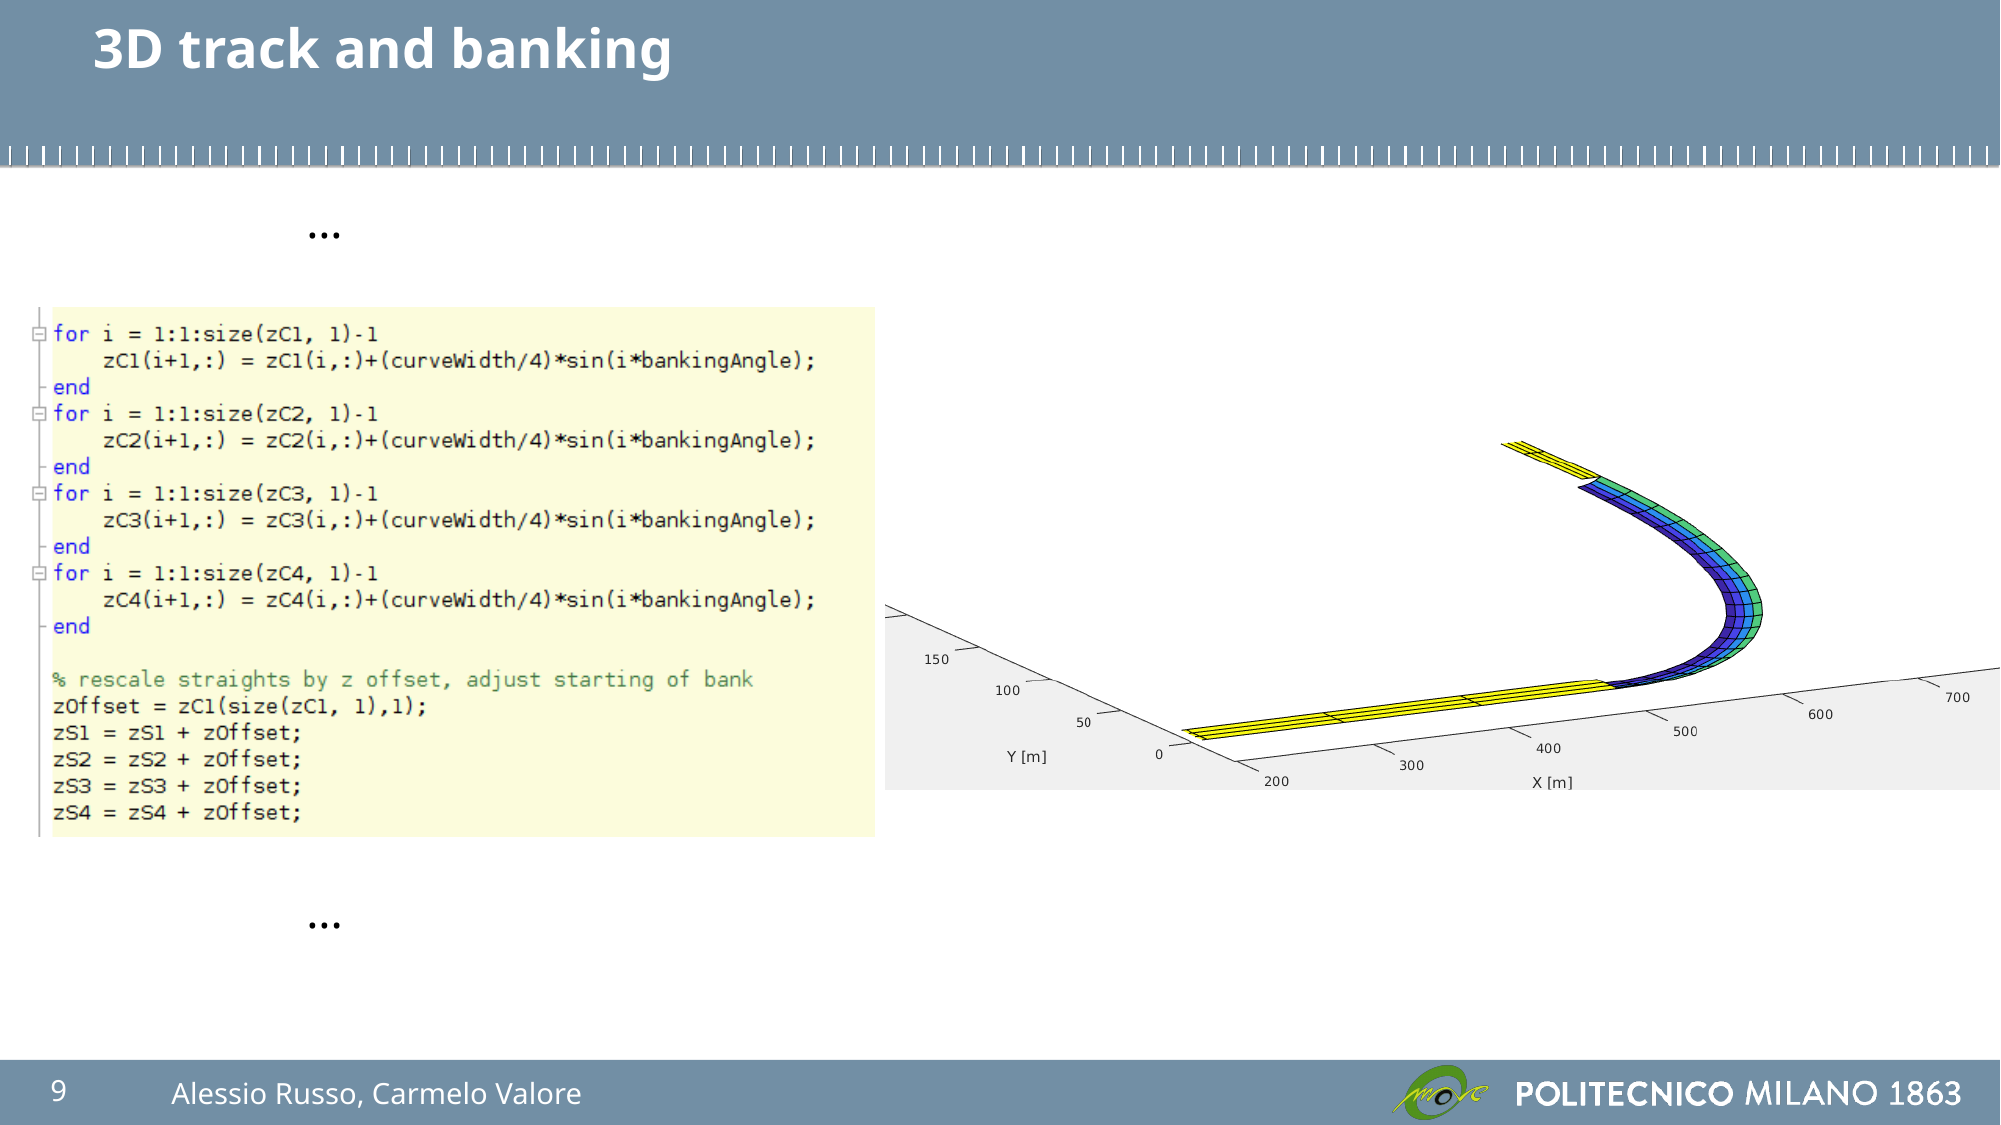

# 3D track and banking
…
...
Alessio Russo, Carmelo Valore